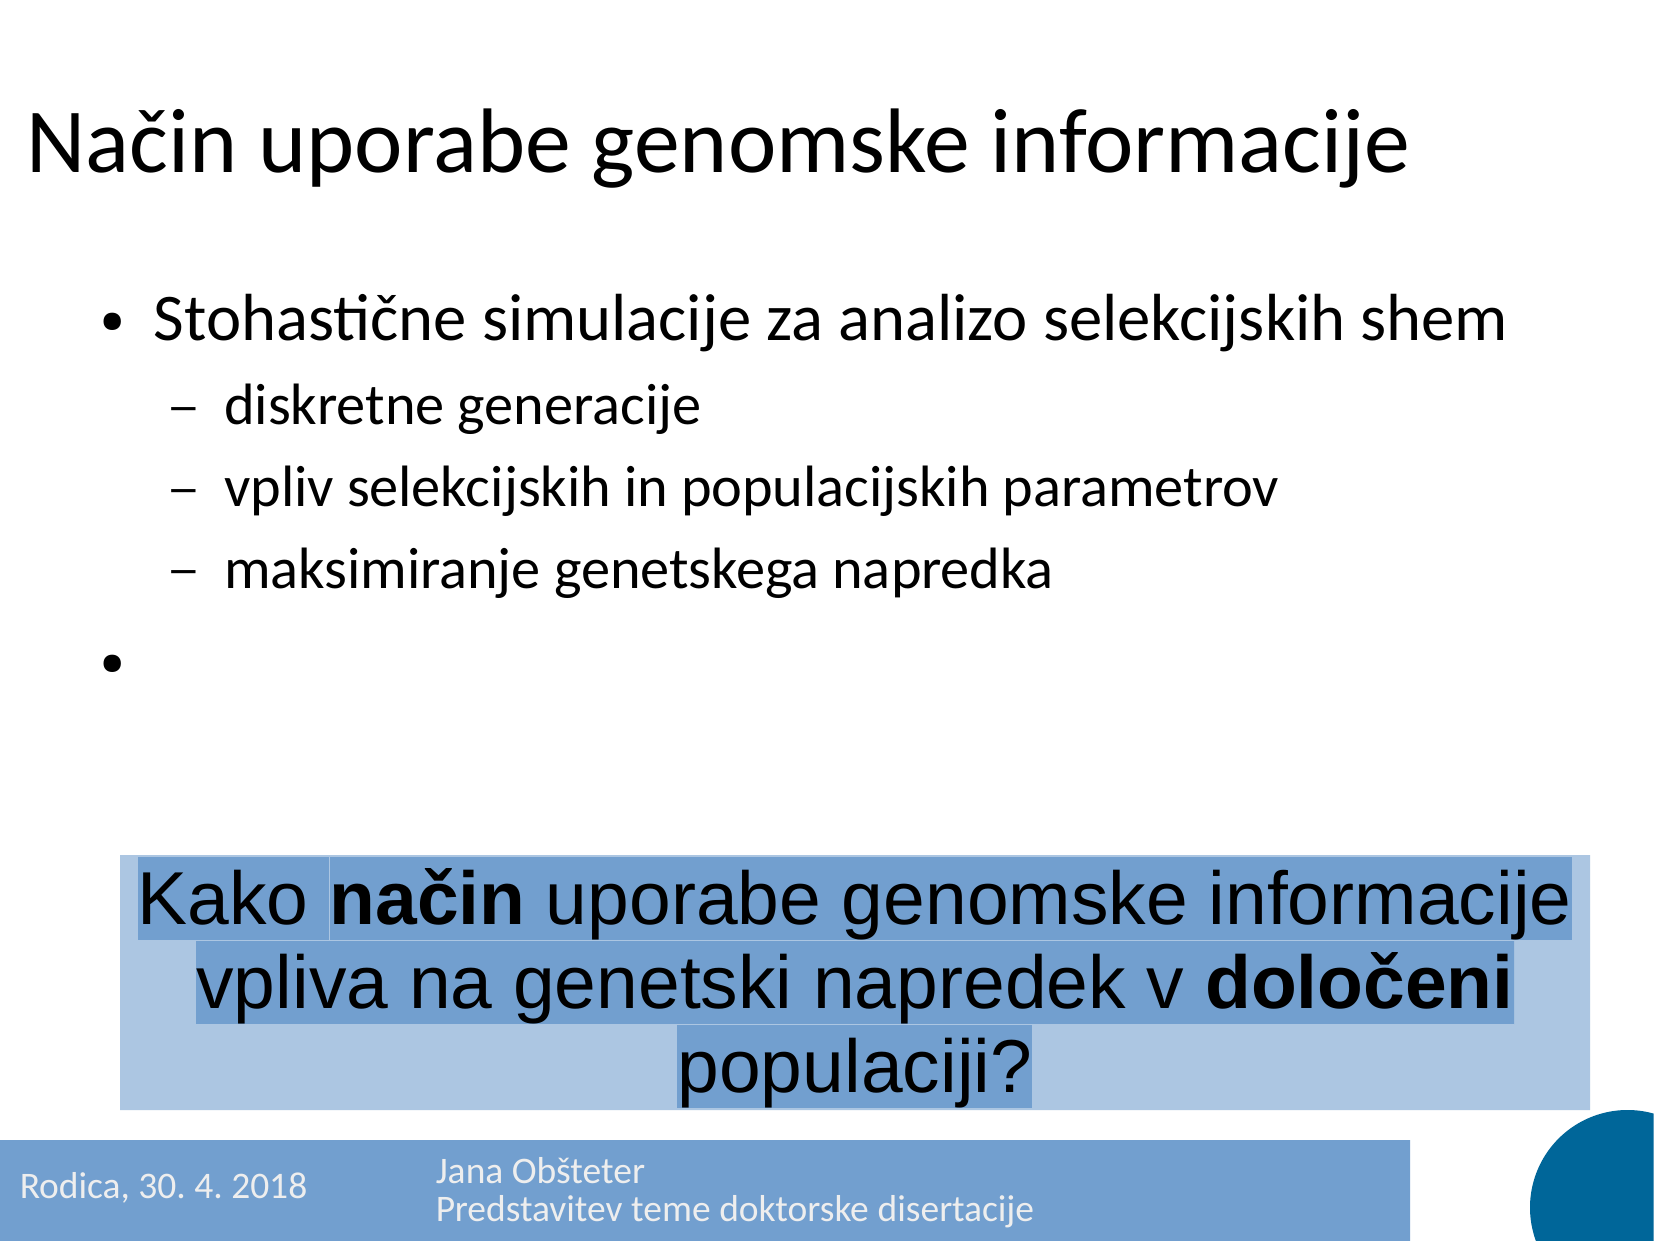

# Način uporabe genomske informacije
Stohastične simulacije za analizo selekcijskih shem
diskretne generacije
vpliv selekcijskih in populacijskih parametrov
maksimiranje genetskega napredka
Kako način uporabe genomske informacije vpliva na genetski napredek v določeni populaciji?